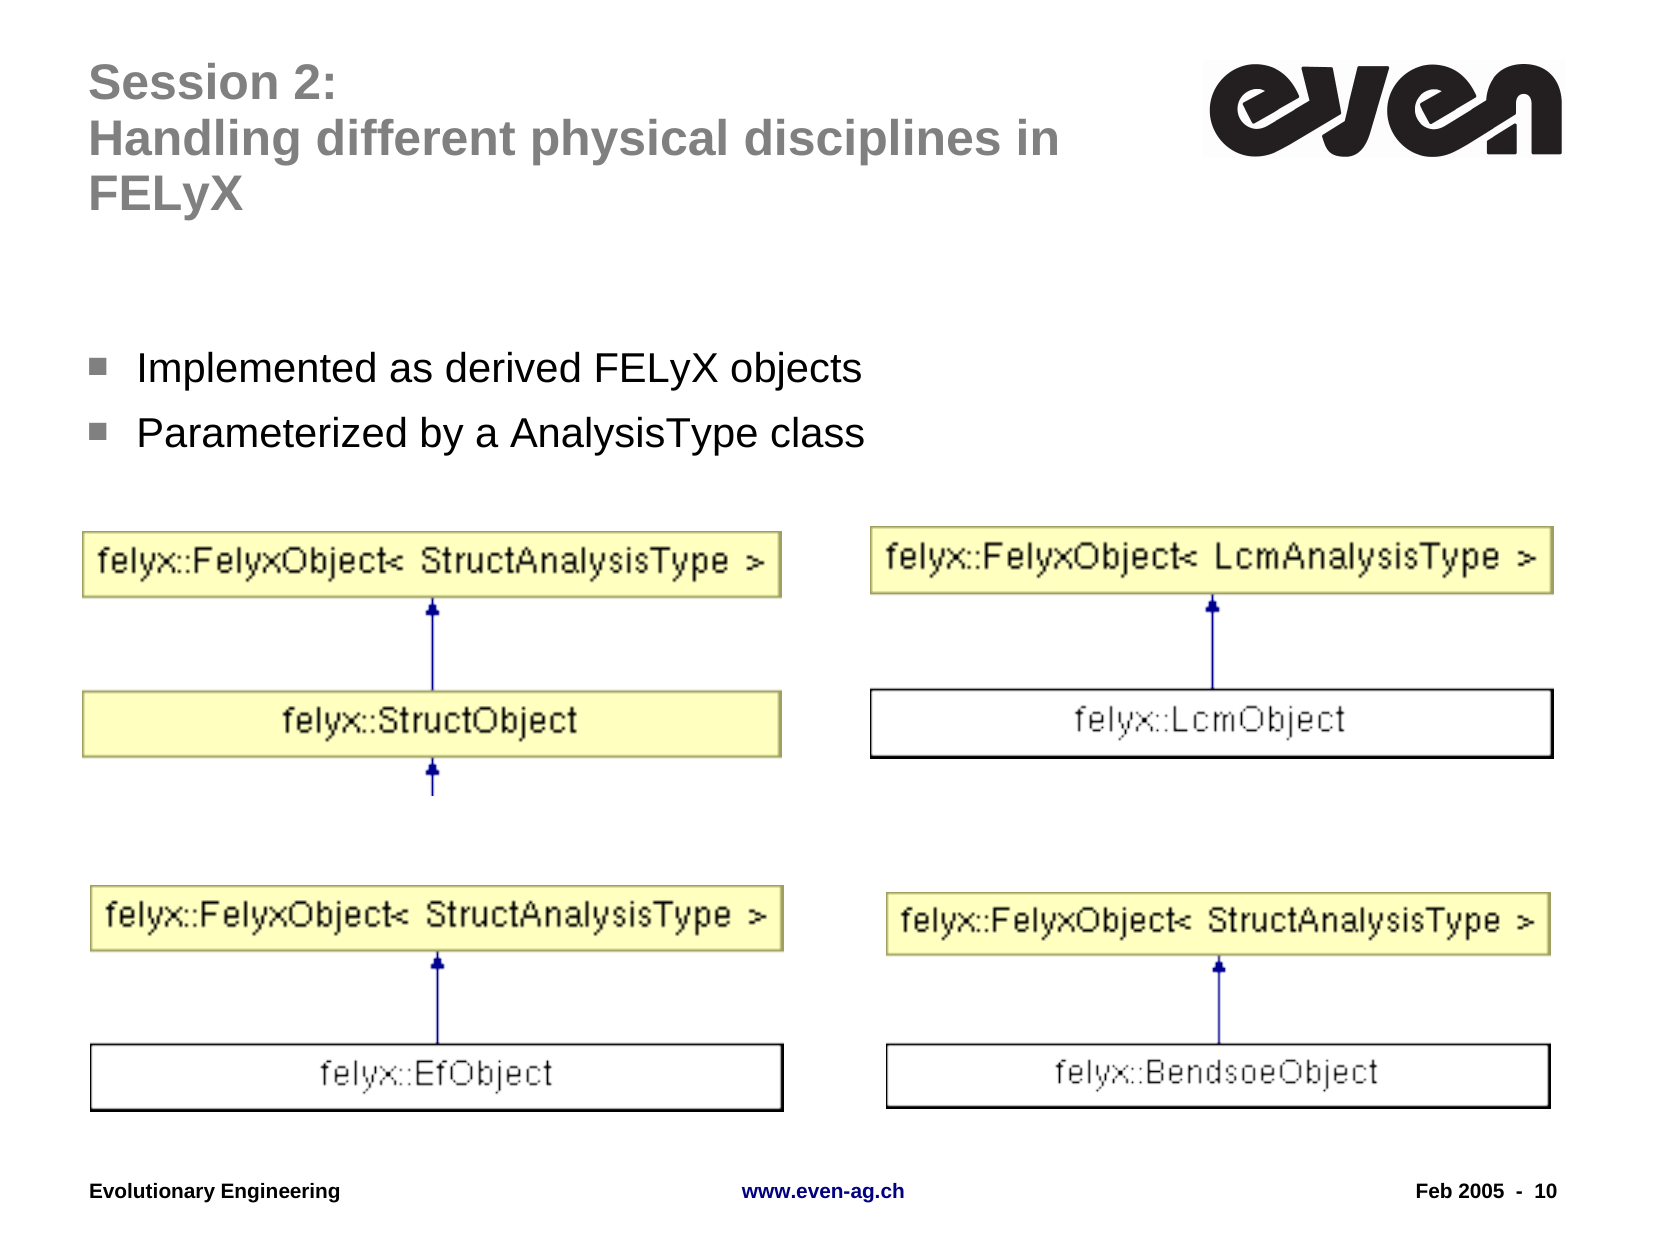

# Session 2: Handling different physical disciplines in FELyX
Implemented as derived FELyX objects
Parameterized by a AnalysisType class